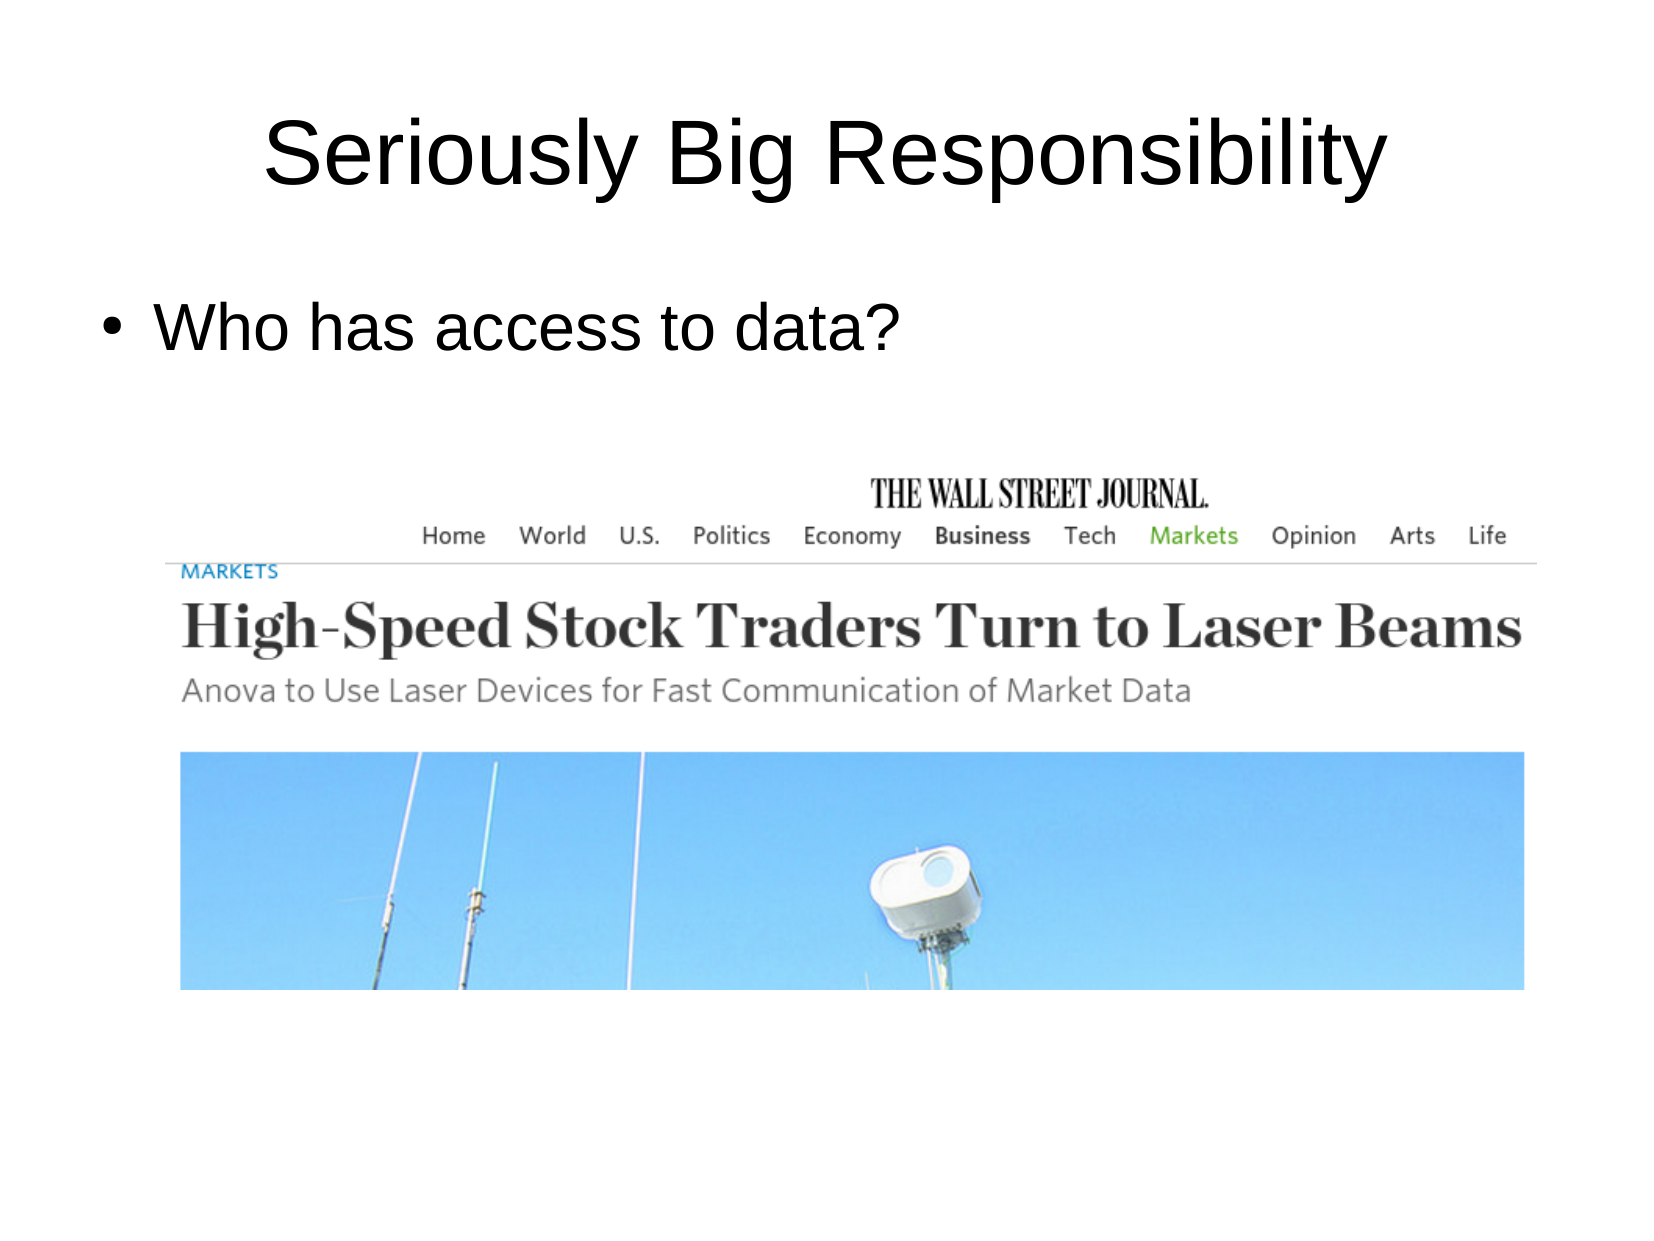

# Seriously Big Responsibility
Who has access to data?